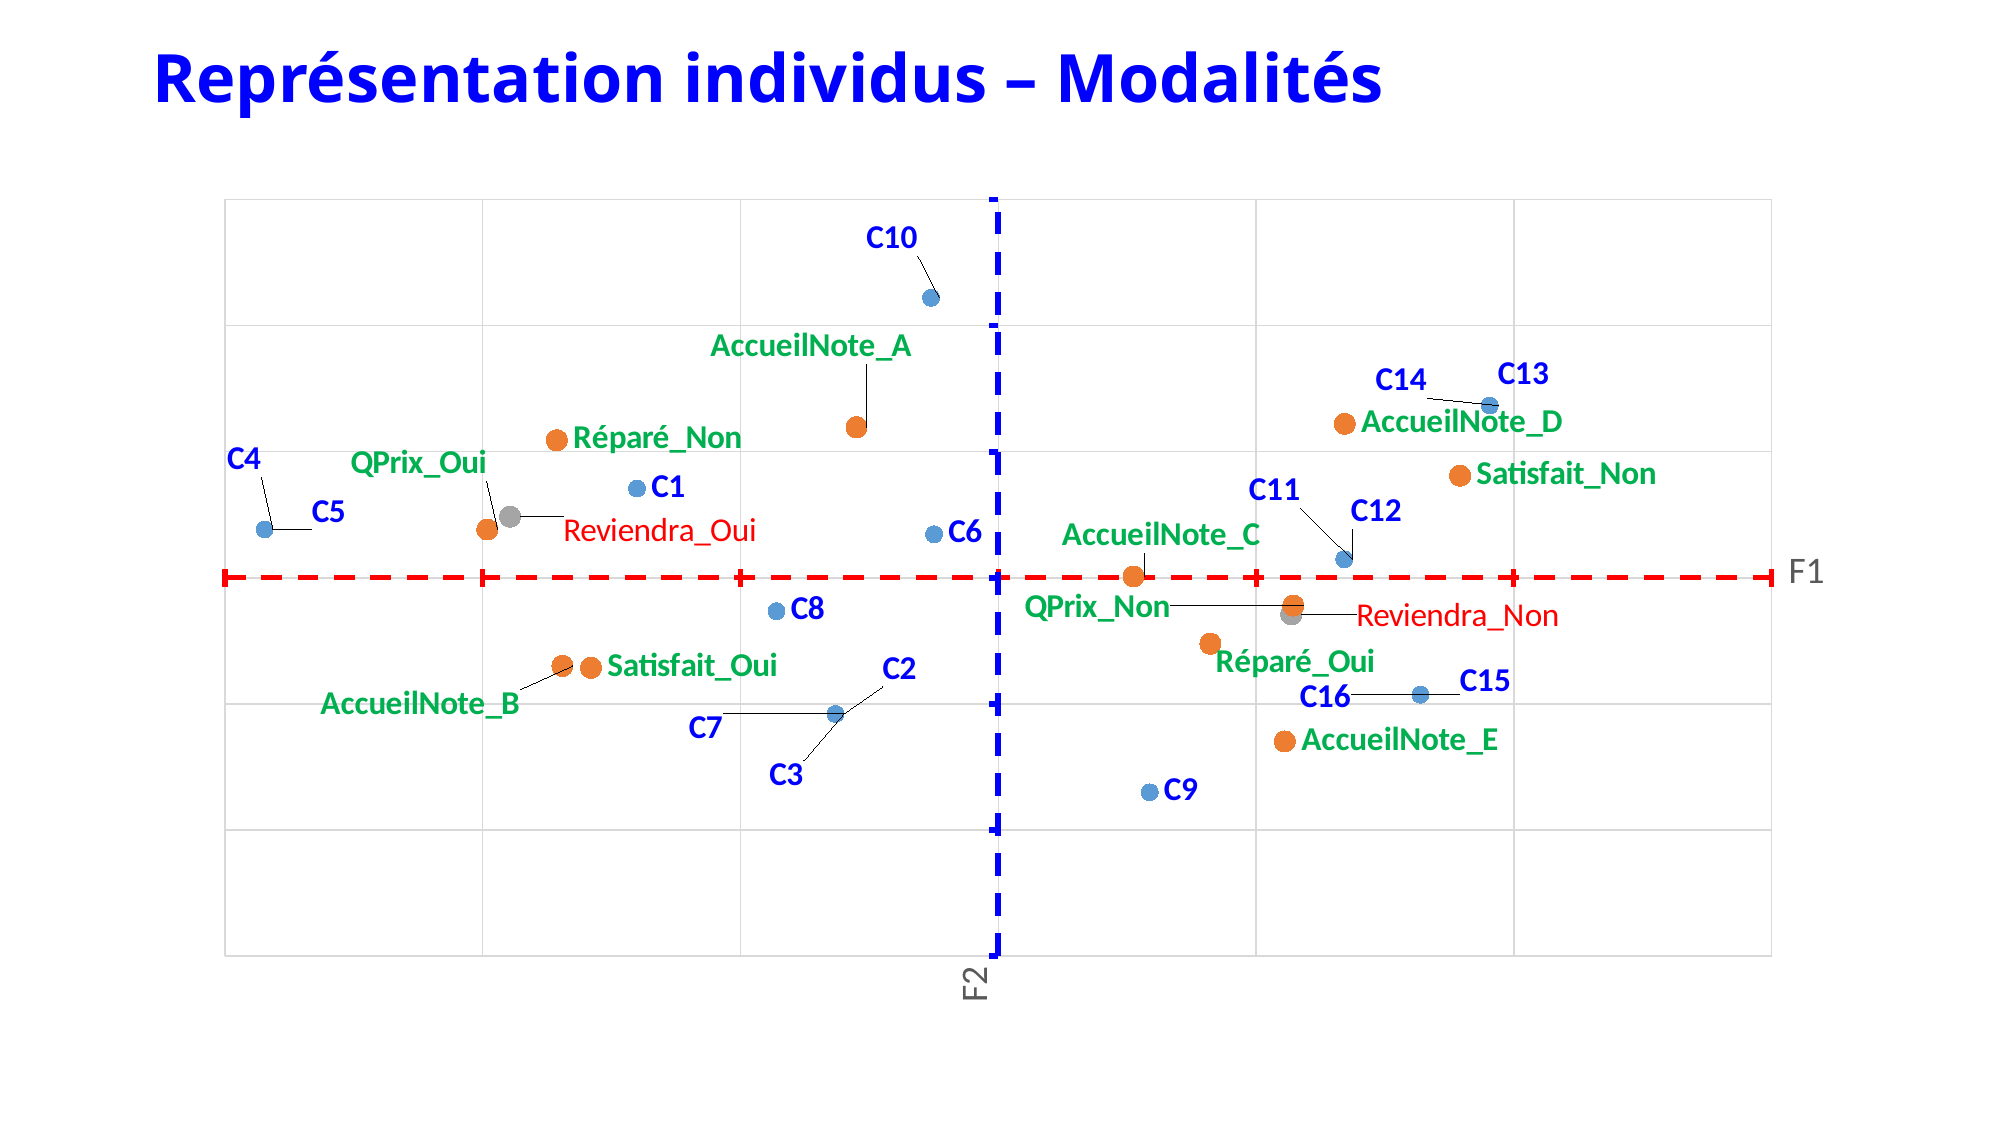

# Représentation individus – Modalités
### Chart
| Category | Clients | Varaibles | illustrative |
|---|---|---|---|